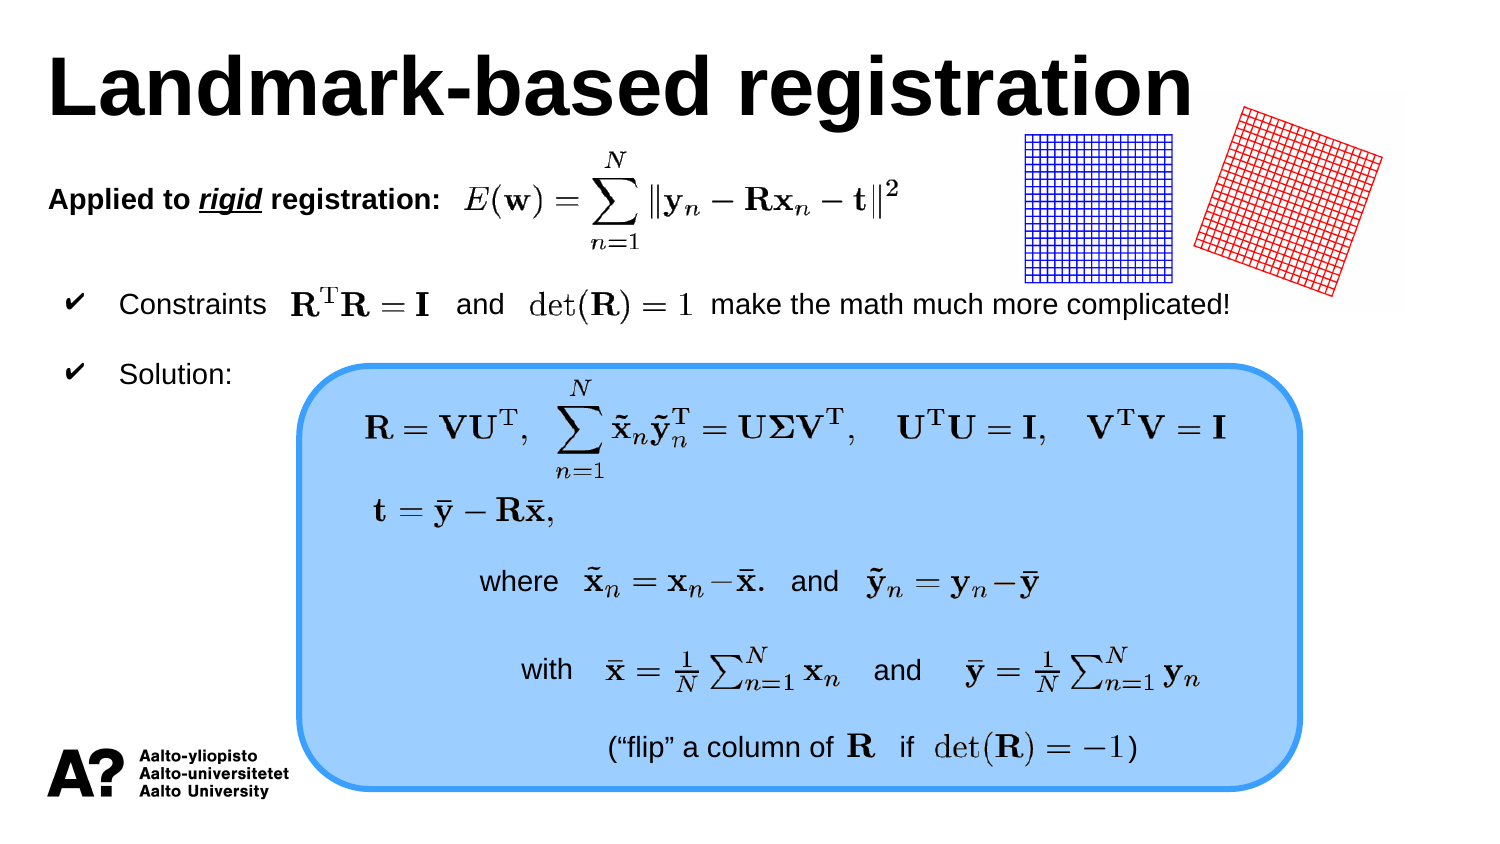

# Landmark-based registration
Applied to rigid registration:
Constraints and make the math much more complicated!
Solution:
where
and
with
and
(“flip” a column of if )